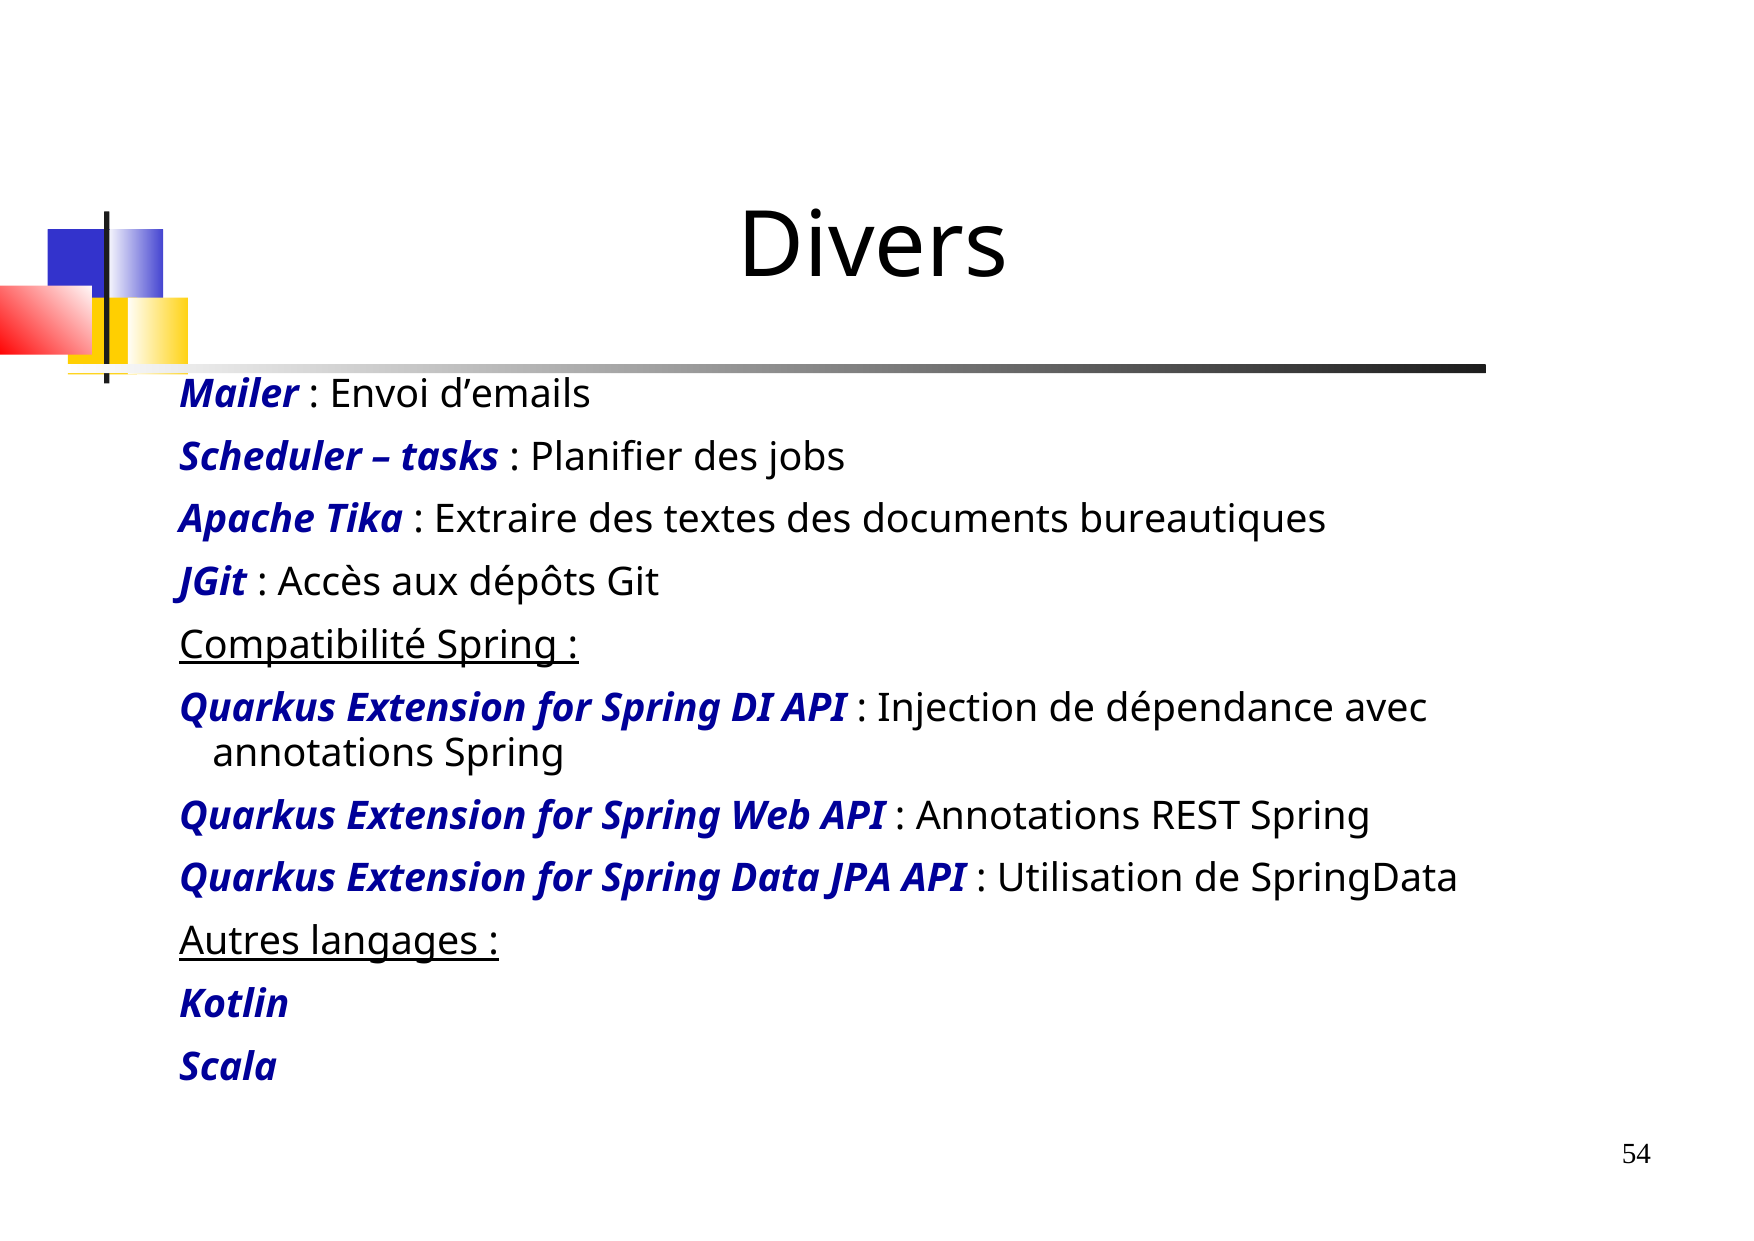

# Divers
Mailer : Envoi d’emails
Scheduler – tasks : Planifier des jobs
Apache Tika : Extraire des textes des documents bureautiques
JGit : Accès aux dépôts Git
Compatibilité Spring :
Quarkus Extension for Spring DI API : Injection de dépendance avec annotations Spring
Quarkus Extension for Spring Web API : Annotations REST Spring
Quarkus Extension for Spring Data JPA API : Utilisation de SpringData
Autres langages :
Kotlin
Scala